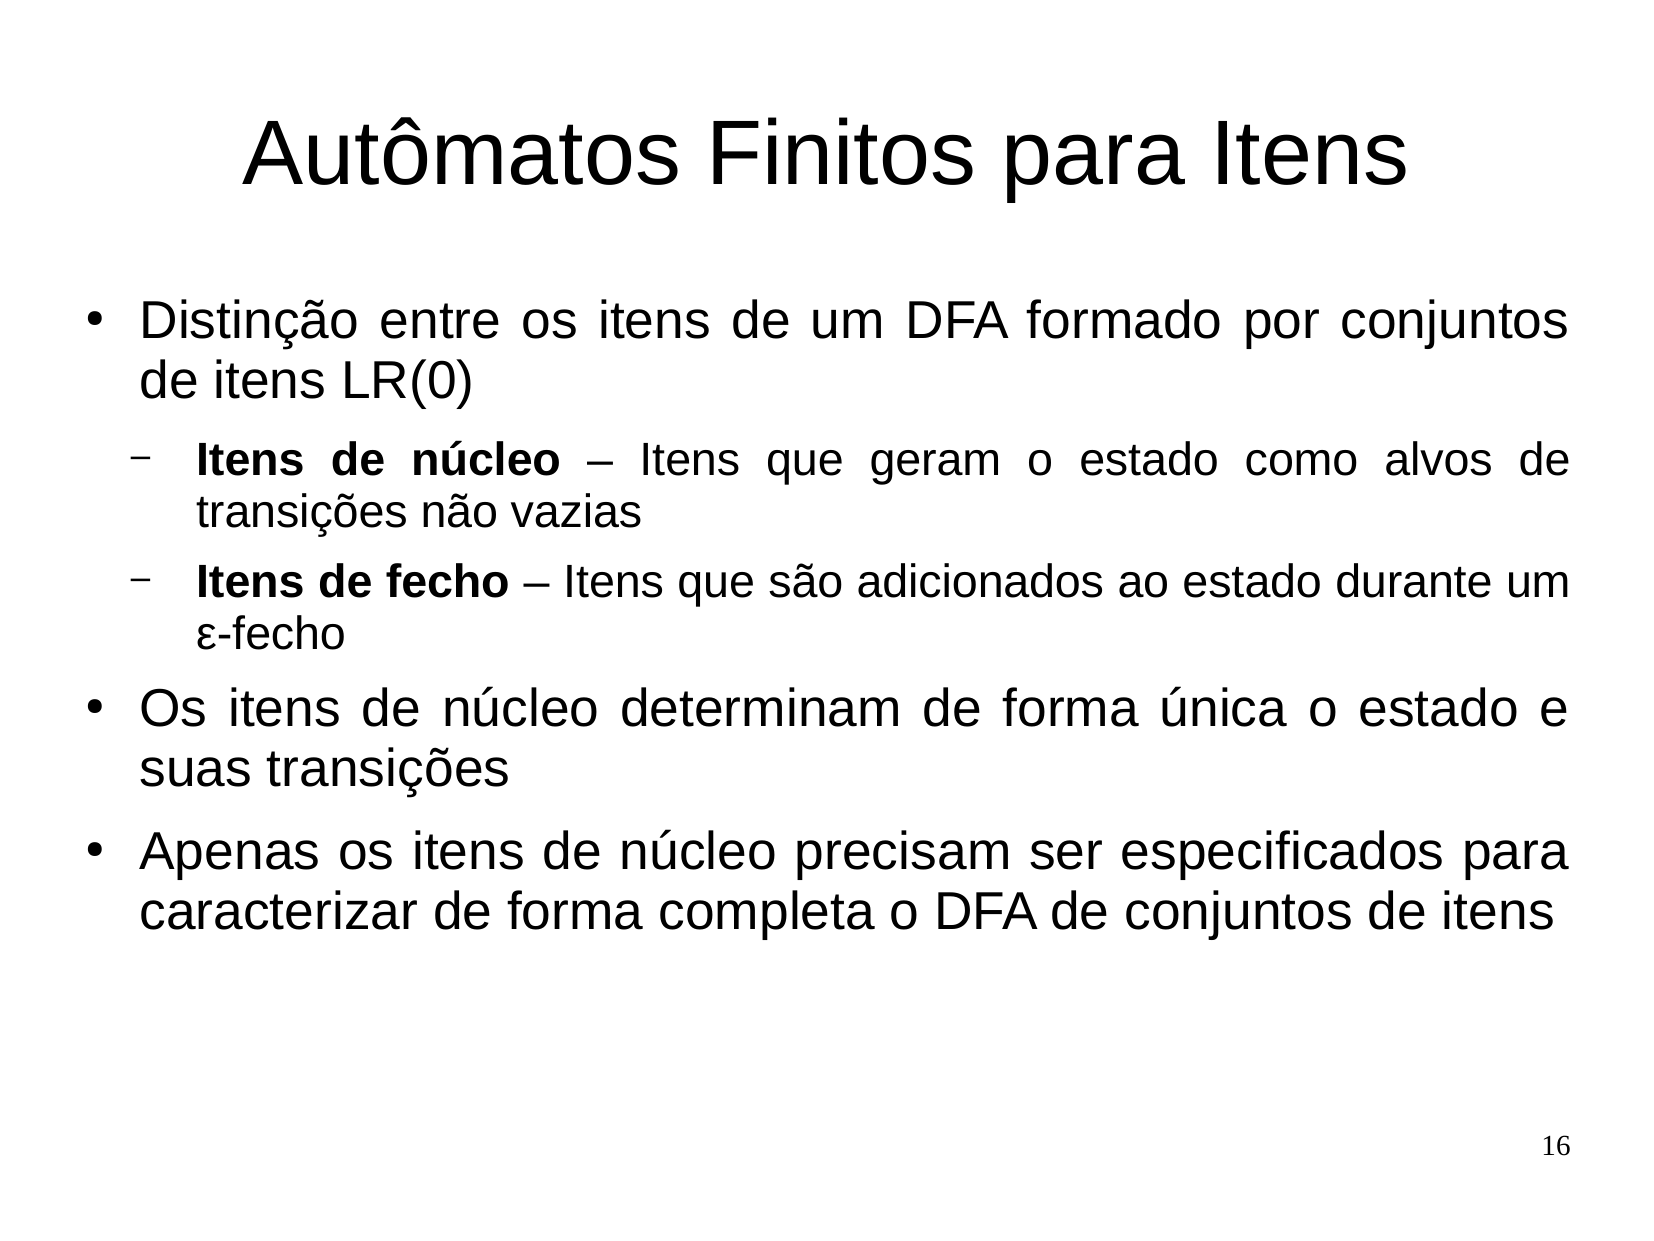

# Autômatos Finitos para Itens
Distinção entre os itens de um DFA formado por conjuntos de itens LR(0)
Itens de núcleo – Itens que geram o estado como alvos de transições não vazias
Itens de fecho – Itens que são adicionados ao estado durante um ε-fecho
Os itens de núcleo determinam de forma única o estado e suas transições
Apenas os itens de núcleo precisam ser especificados para caracterizar de forma completa o DFA de conjuntos de itens
16